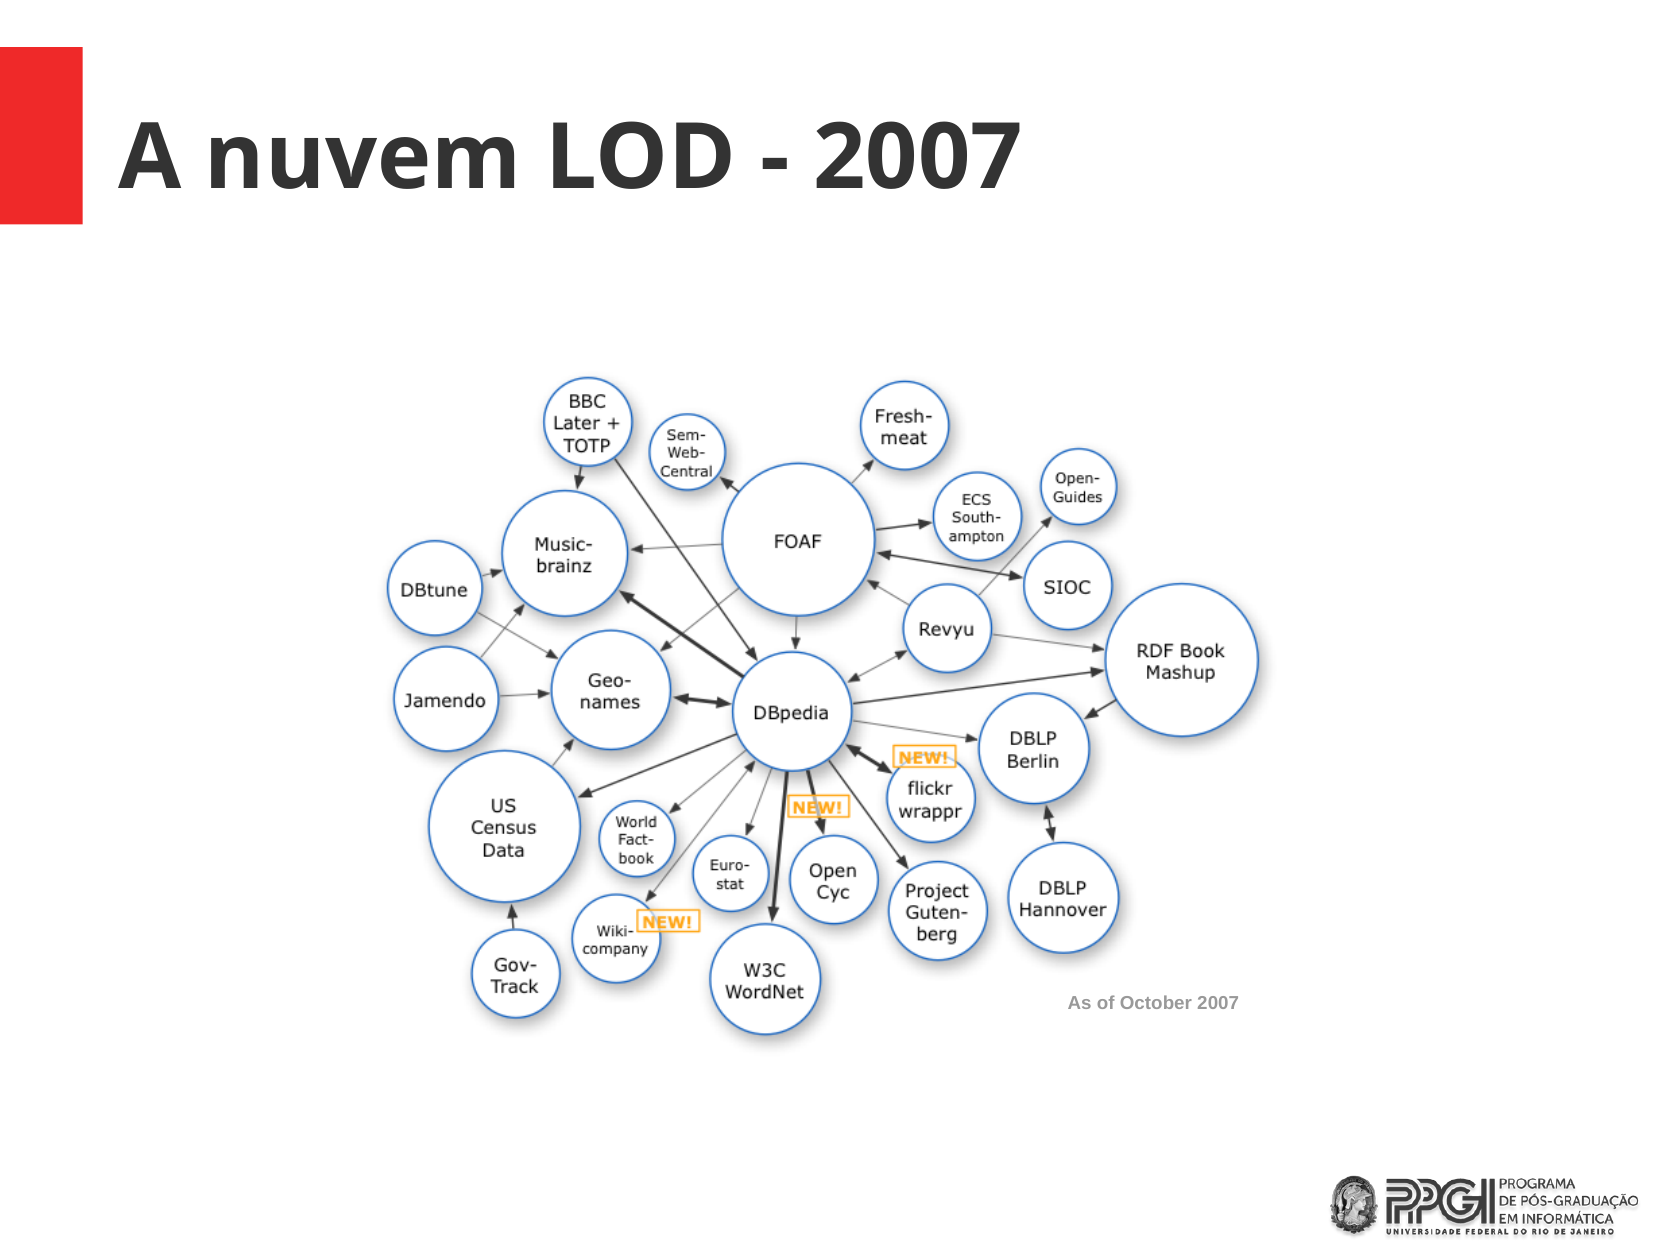

# A nuvem LOD - 2007
As of October 2007